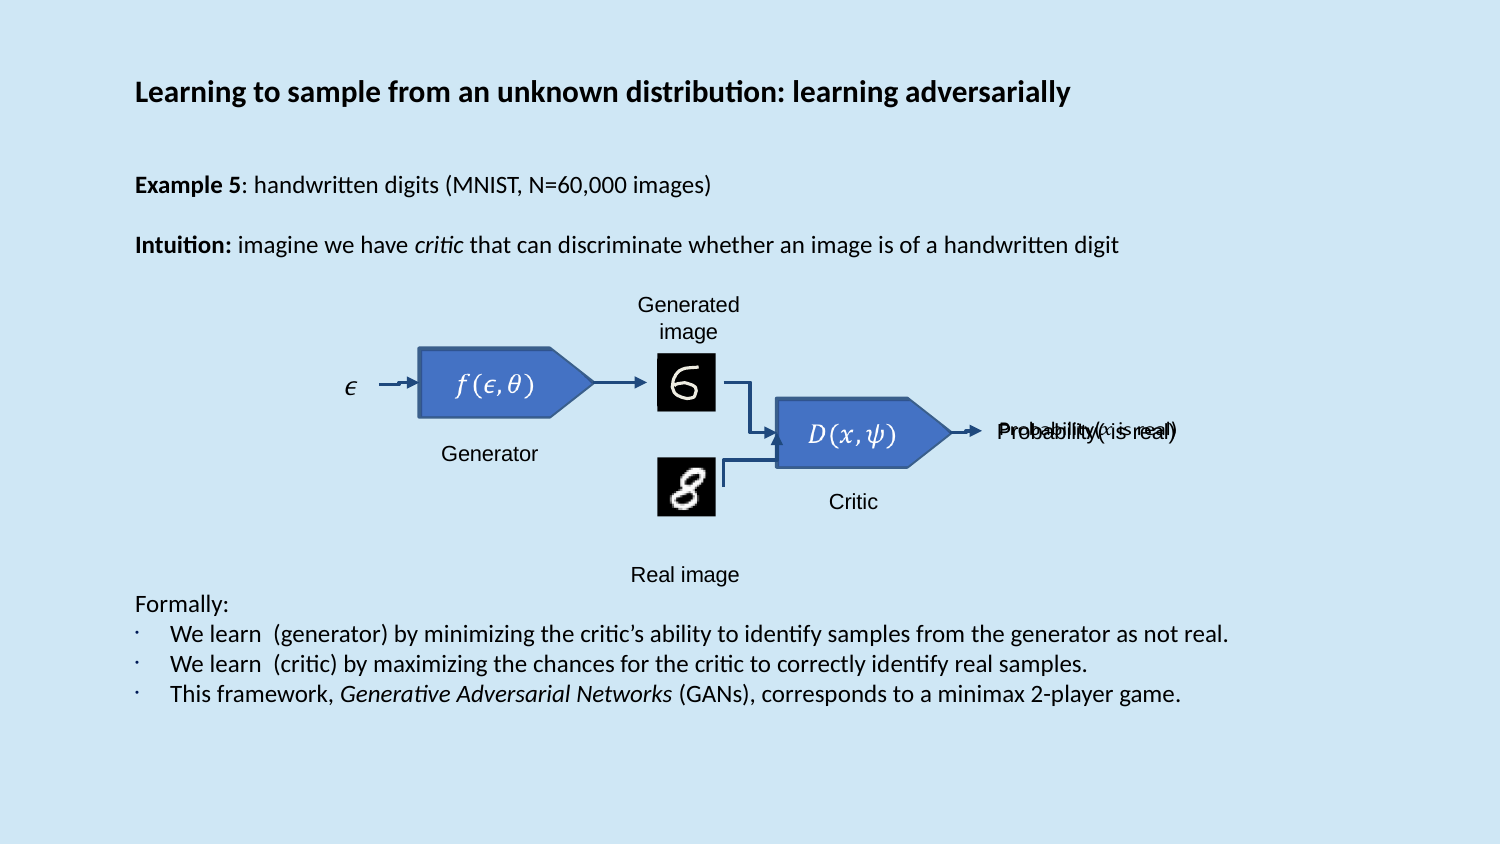

Learning to sample from an unknown distribution: learning adversarially
Example 5: handwritten digits (MNIST, N=60,000 images)
Intuition: imagine we have critic that can discriminate whether an image is of a handwritten digit
Formally:
We learn (generator) by minimizing the critic’s ability to identify samples from the generator as not real.
We learn (critic) by maximizing the chances for the critic to correctly identify real samples.
This framework, Generative Adversarial Networks (GANs), corresponds to a minimax 2-player game.
Generated image
Probability( is real)
Generator
Critic
Real image